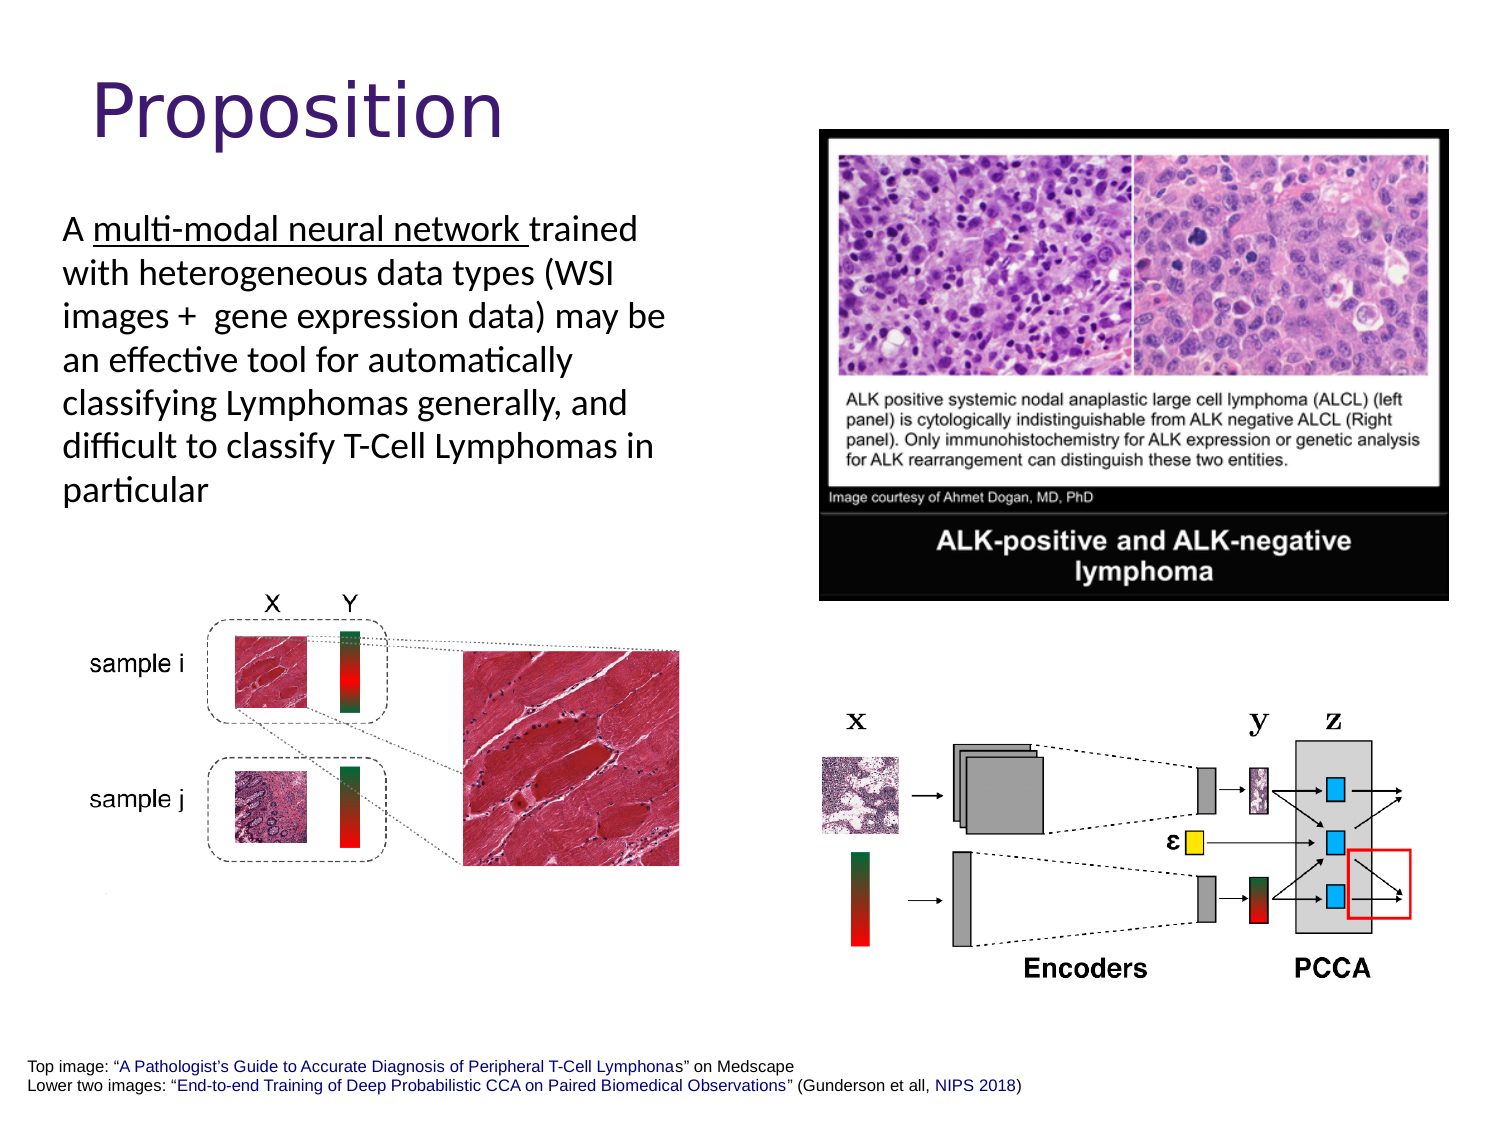

# Proposition
A multi-modal neural network trained with heterogeneous data types (WSI images + gene expression data) may be an effective tool for automatically classifying Lymphomas generally, and difficult to classify T-Cell Lymphomas in particular
Top image: “A Pathologist’s Guide to Accurate Diagnosis of Peripheral T-Cell Lymphonas” on Medscape
Lower two images: “End-to-end Training of Deep Probabilistic CCA on Paired Biomedical Observations” (Gunderson et all, NIPS 2018)